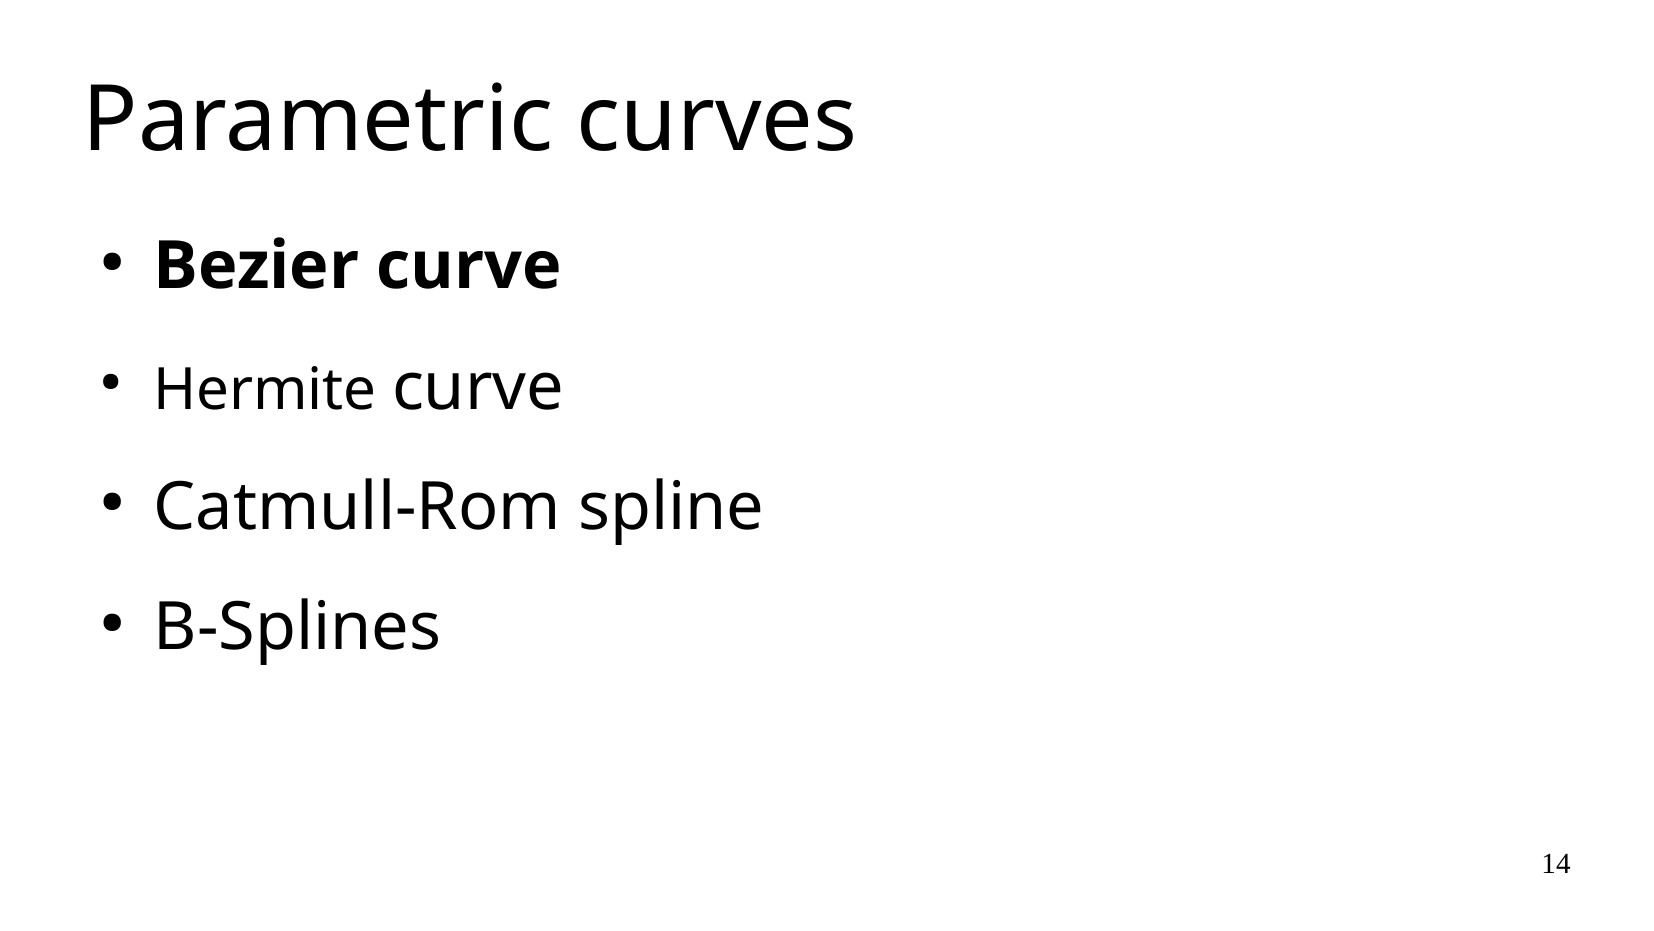

# Parametric curves
Bezier curve
Hermite curve
Catmull-Rom spline
B-Splines
14